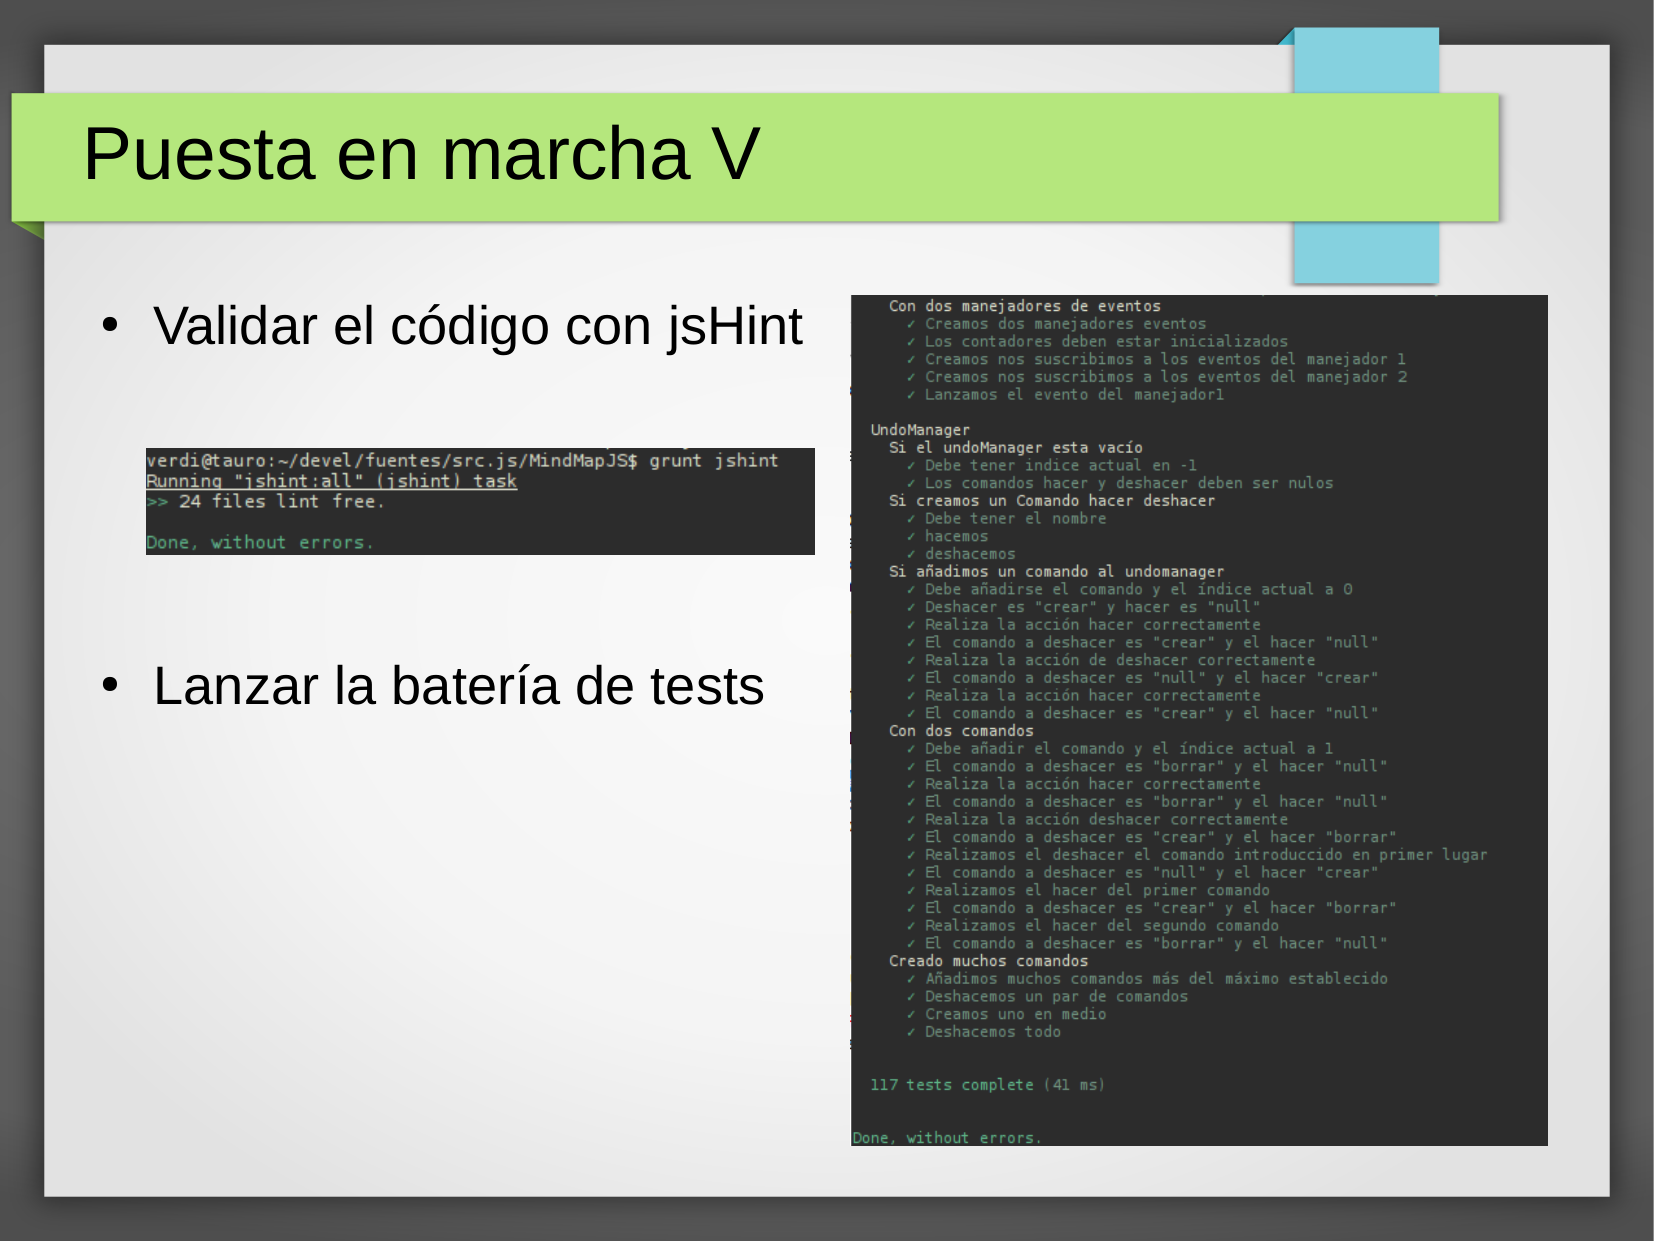

# Puesta en marcha V
Validar el código con jsHint
Lanzar la batería de tests